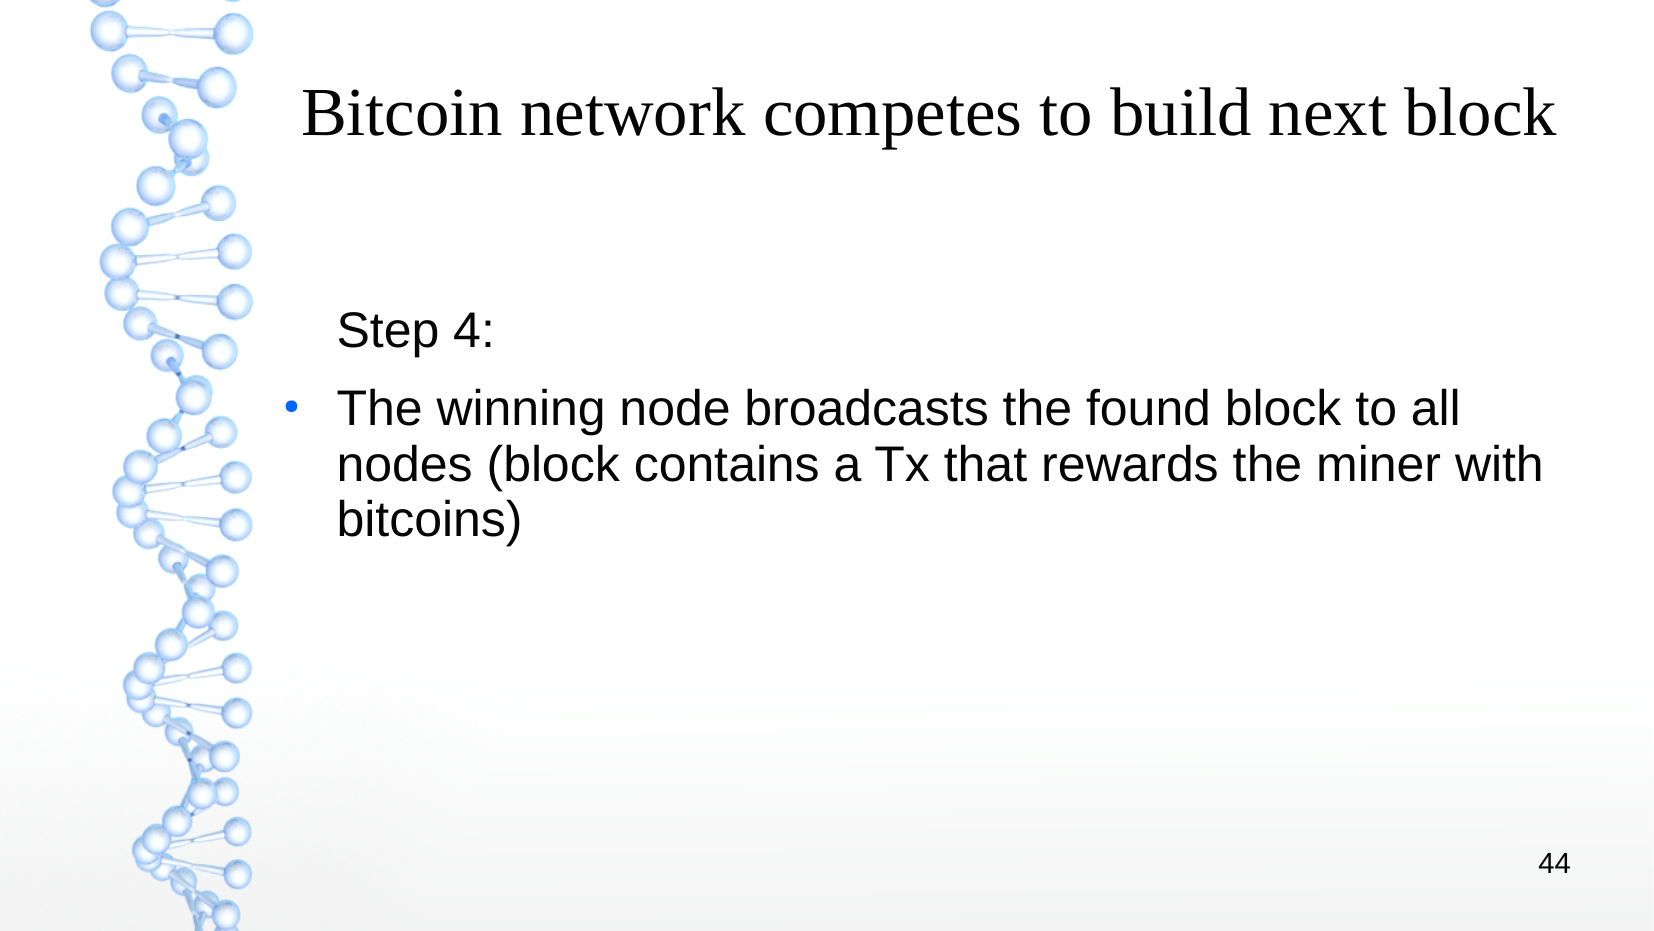

Bitcoin network competes to build next block
# Step 4:
The winning node broadcasts the found block to all nodes (block contains a Tx that rewards the miner with bitcoins)
44